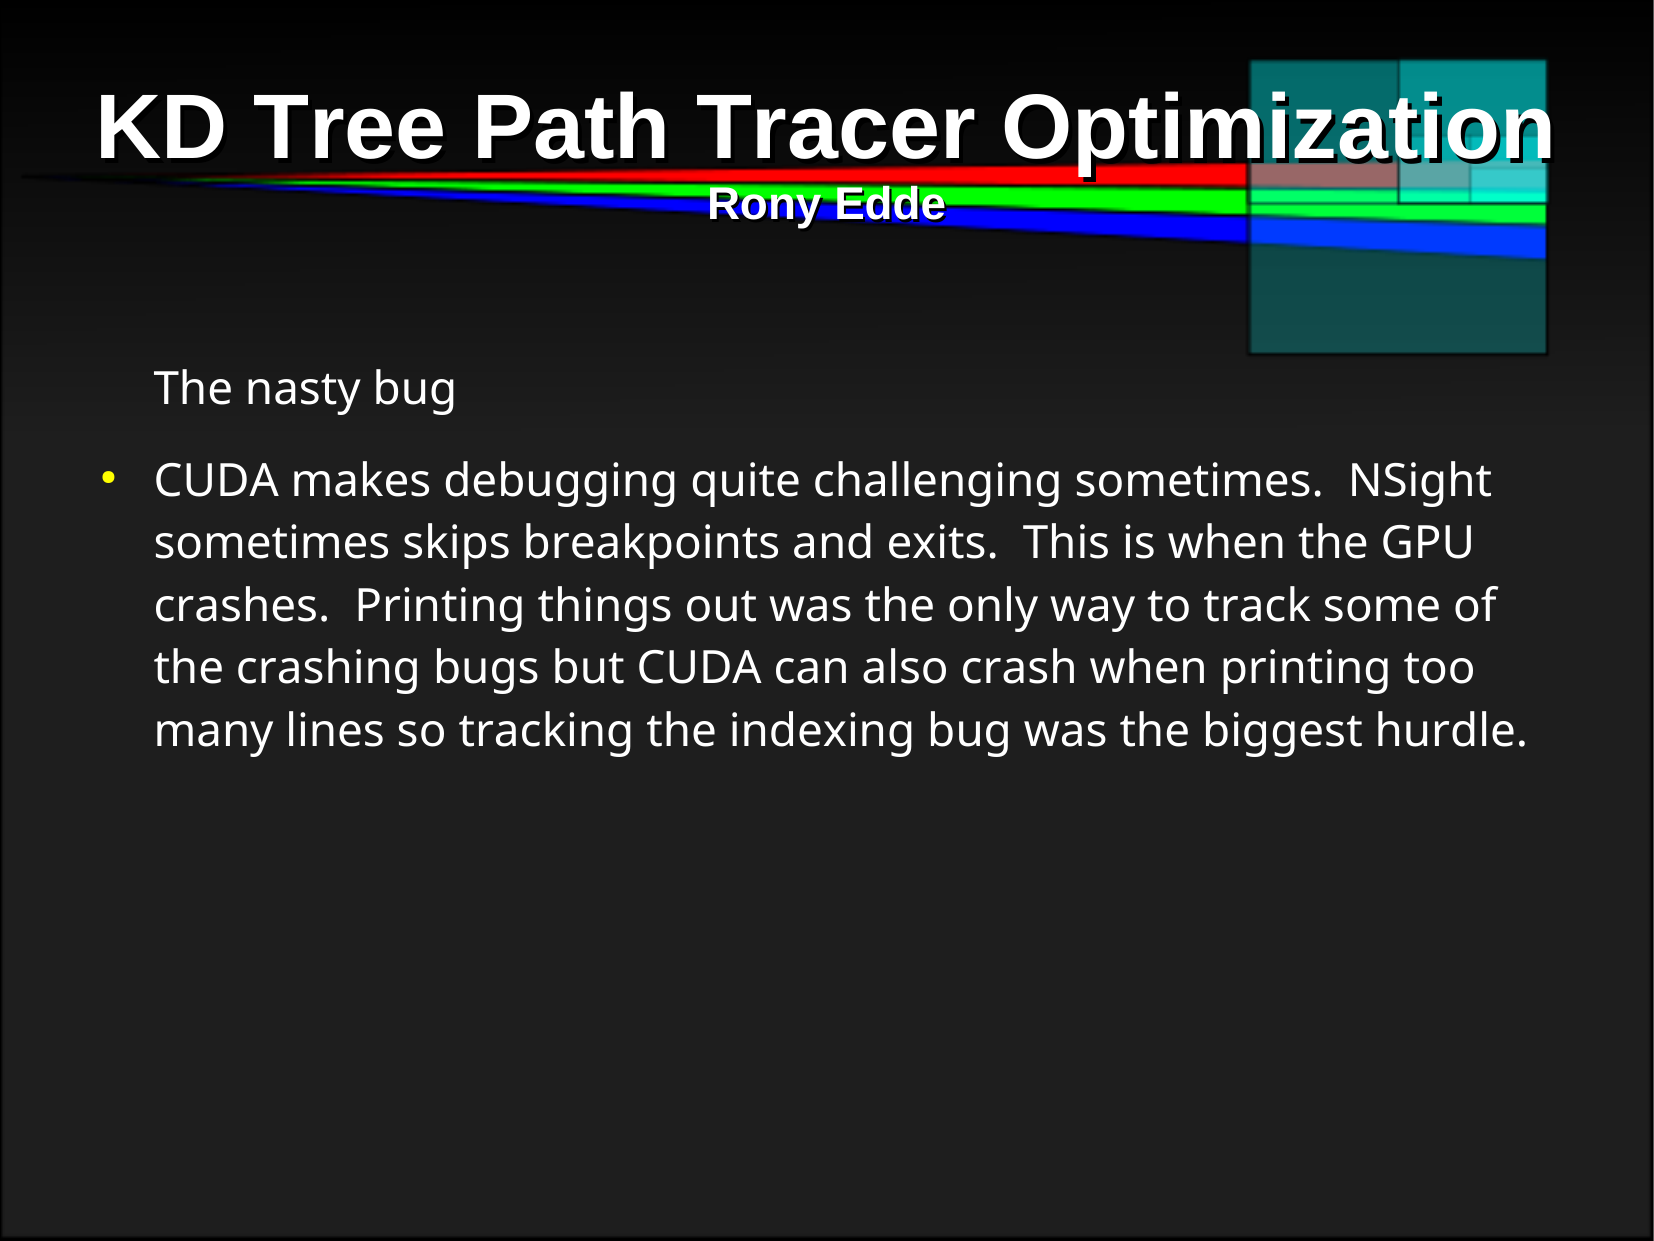

KD Tree Path Tracer Optimization
Rony Edde
# The nasty bug
CUDA makes debugging quite challenging sometimes. NSight sometimes skips breakpoints and exits. This is when the GPU crashes. Printing things out was the only way to track some of the crashing bugs but CUDA can also crash when printing too many lines so tracking the indexing bug was the biggest hurdle.